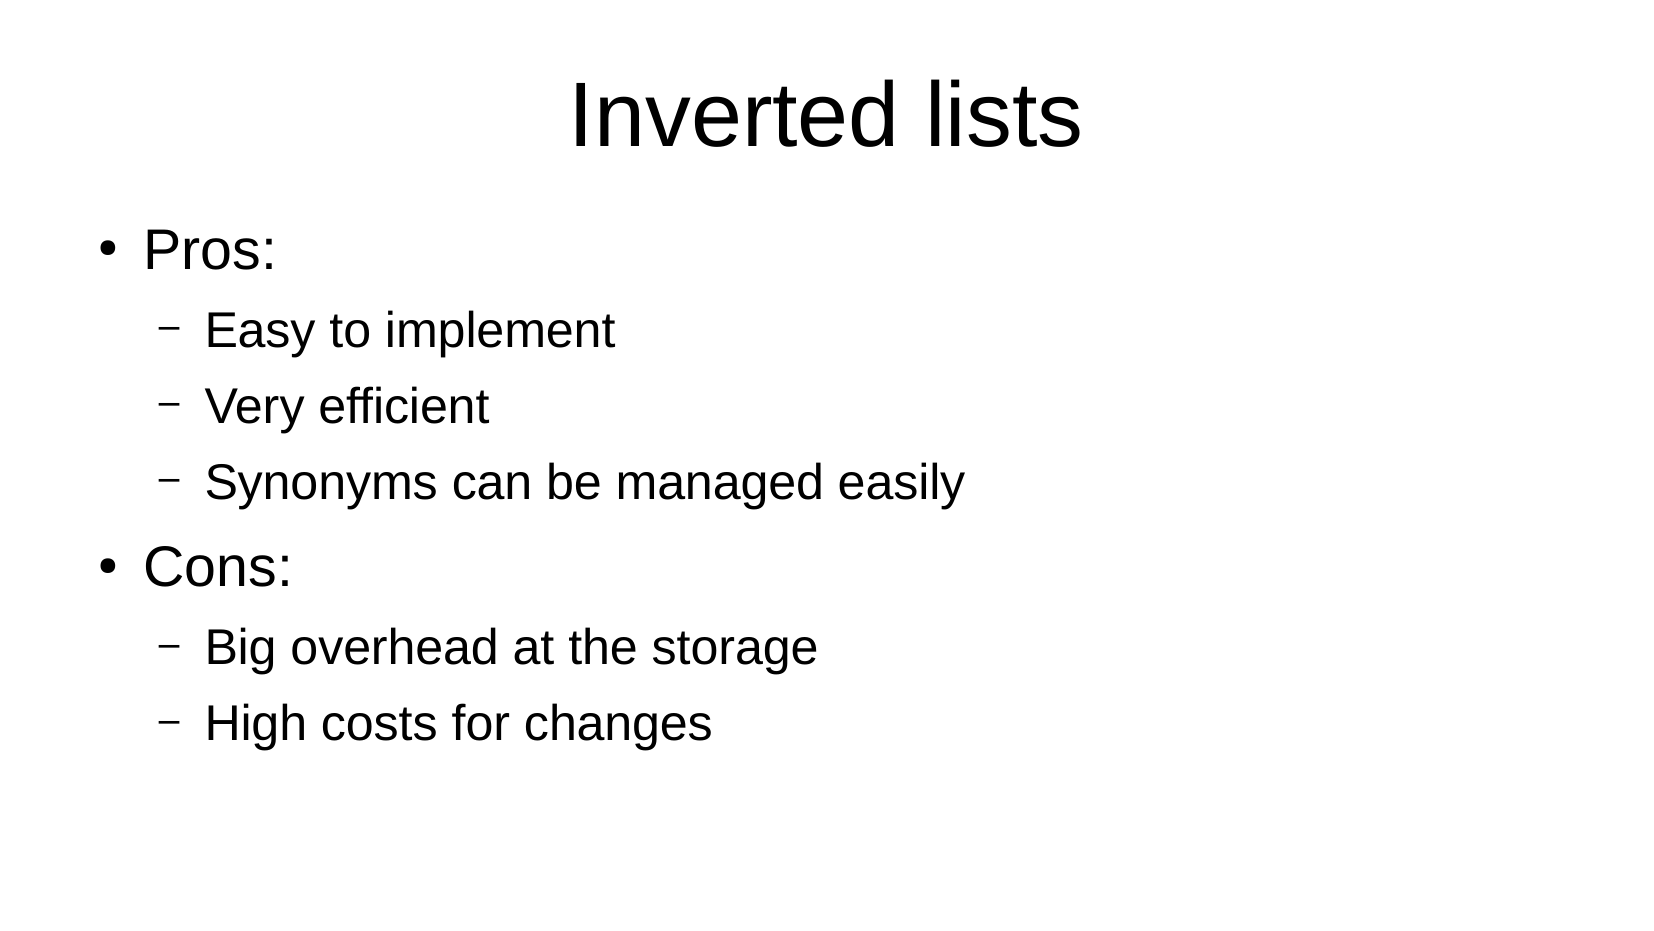

# Inverted lists
Pros:
Easy to implement
Very efficient
Synonyms can be managed easily
Cons:
Big overhead at the storage
High costs for changes